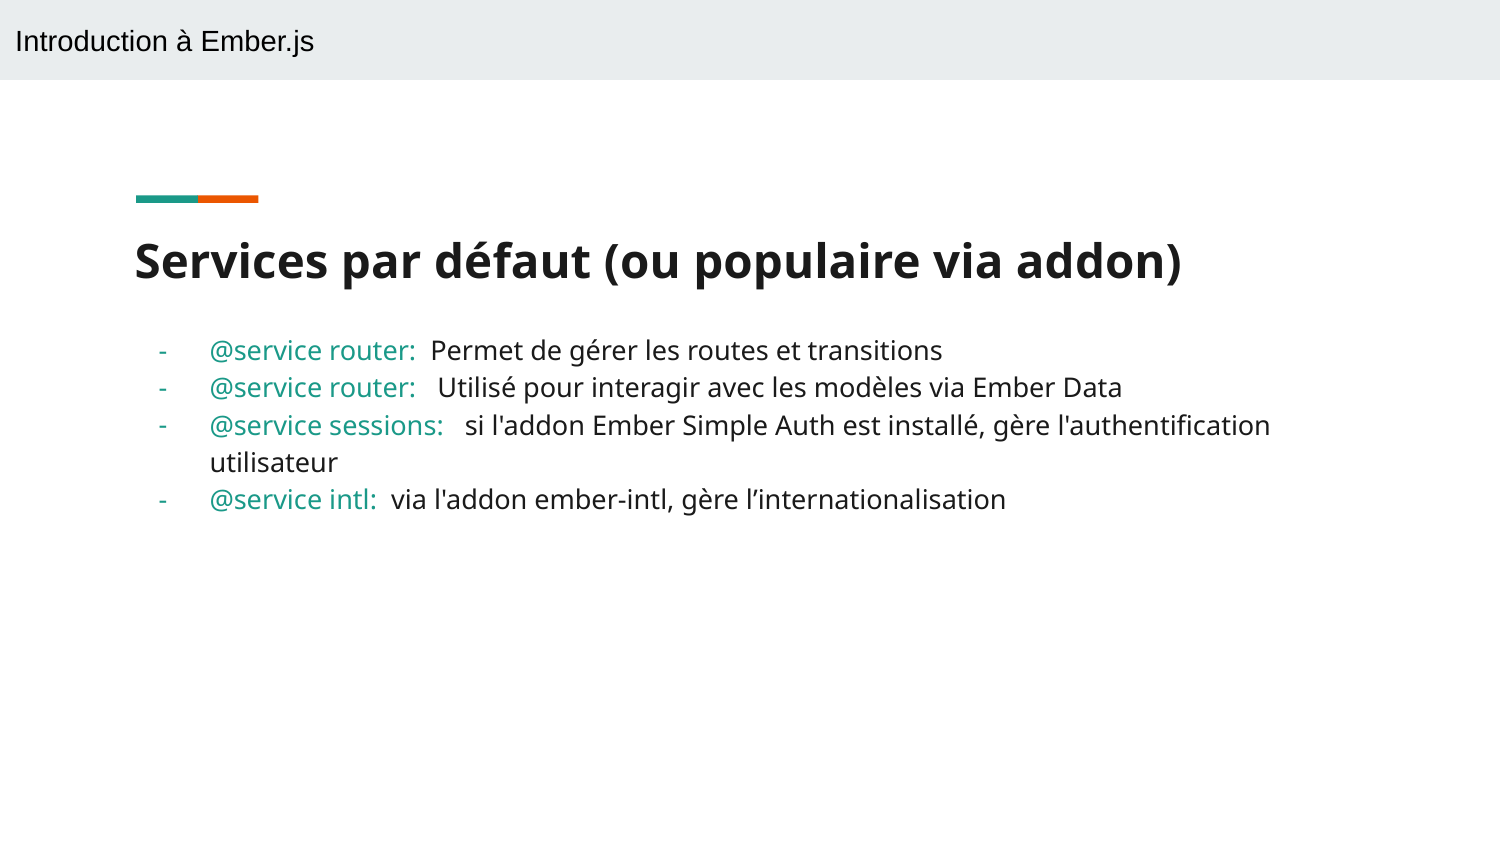

# Services par défaut (ou populaire via addon)
@service router: Permet de gérer les routes et transitions
@service router: Utilisé pour interagir avec les modèles via Ember Data
@service sessions: si l'addon Ember Simple Auth est installé, gère l'authentification utilisateur
@service intl: via l'addon ember-intl, gère l’internationalisation